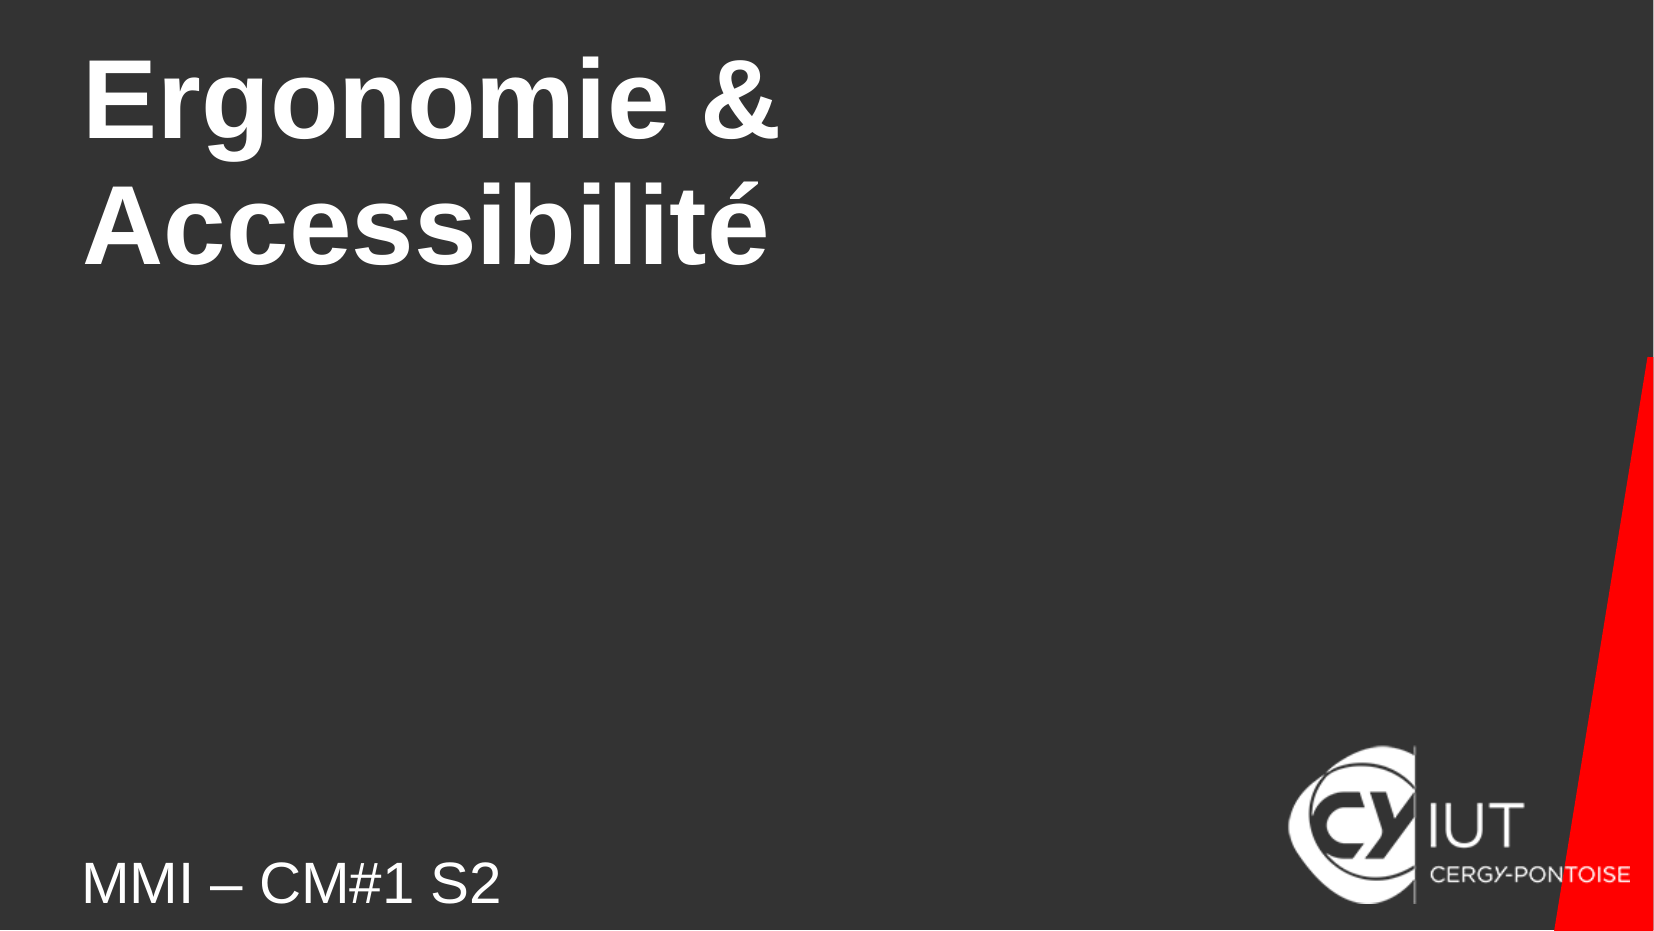

# Ergonomie & Accessibilité
MMI – CM#1 S2